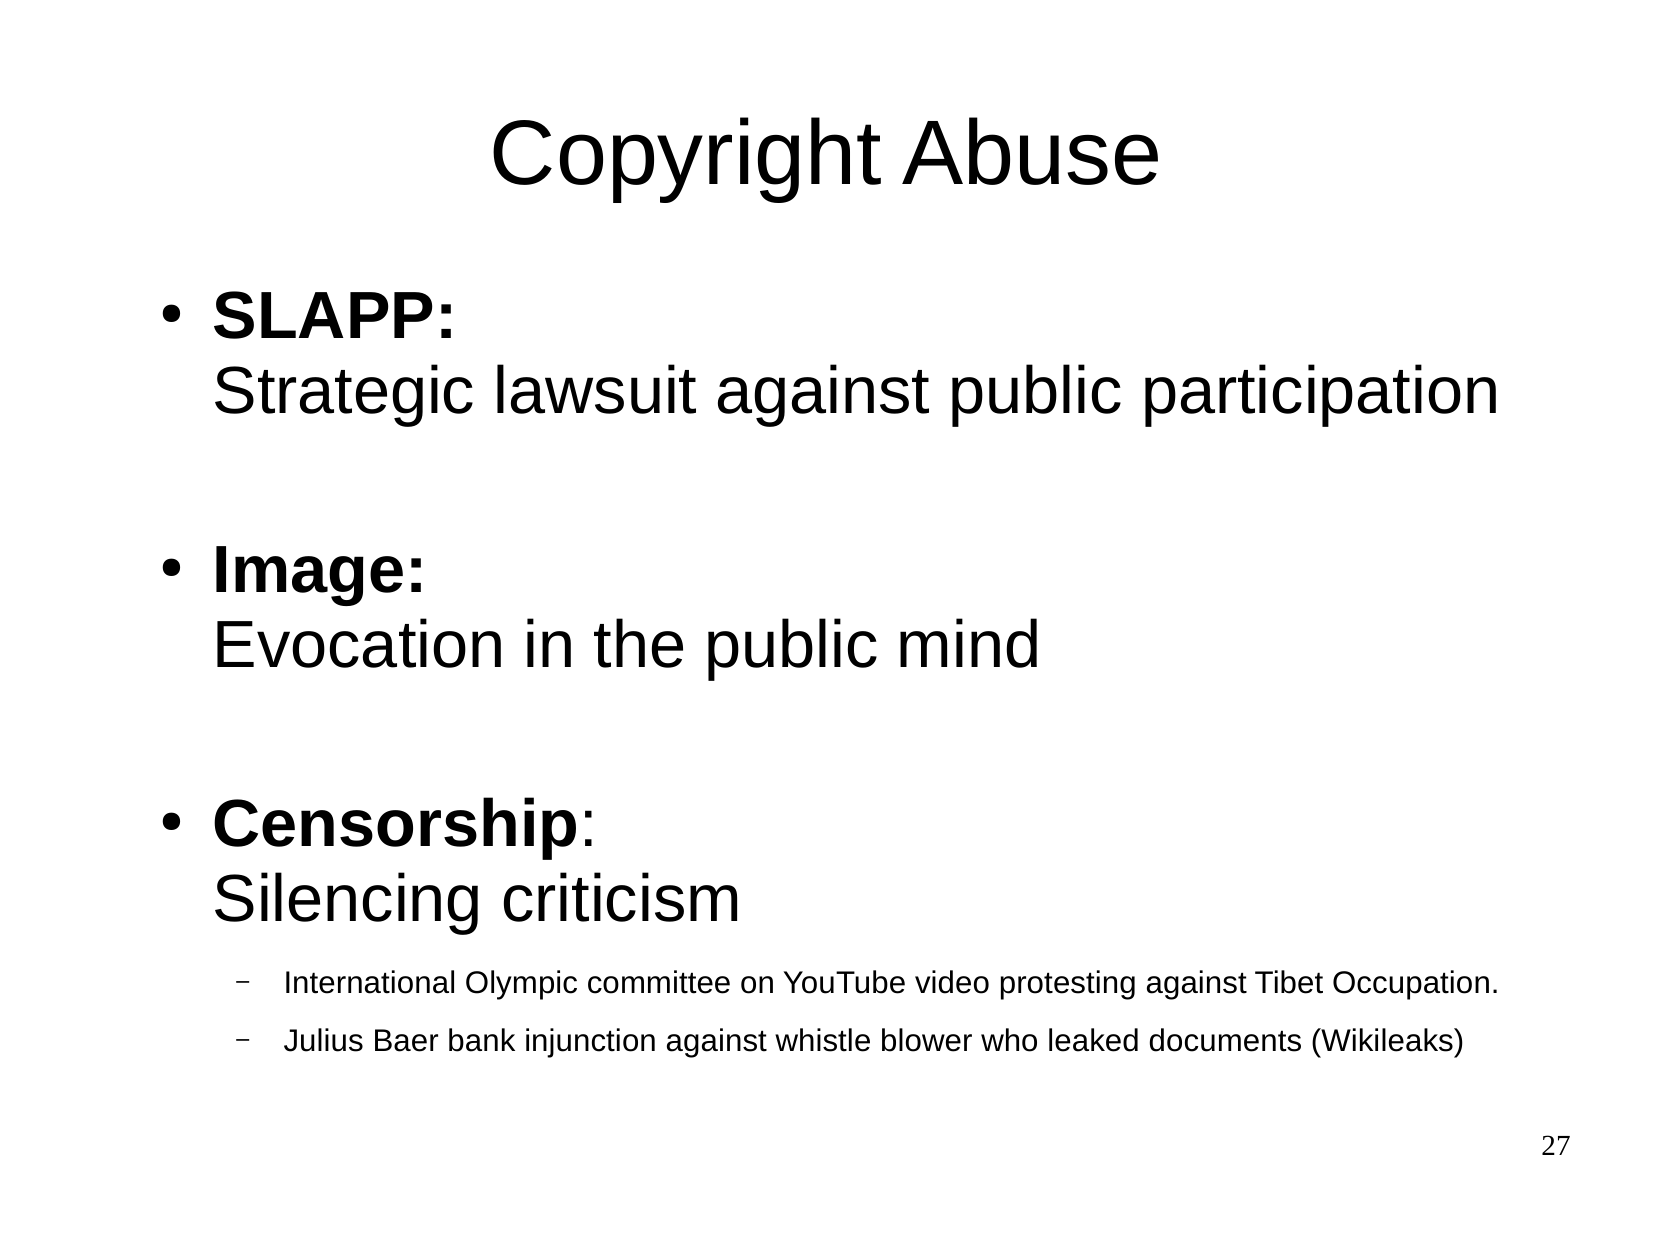

# Copyright Abuse
SLAPP:
Strategic lawsuit against public participation
Image:
Evocation in the public mind
Censorship:
Silencing criticism
International Olympic committee on YouTube video protesting against Tibet Occupation.
Julius Baer bank injunction against whistle blower who leaked documents (Wikileaks)
27